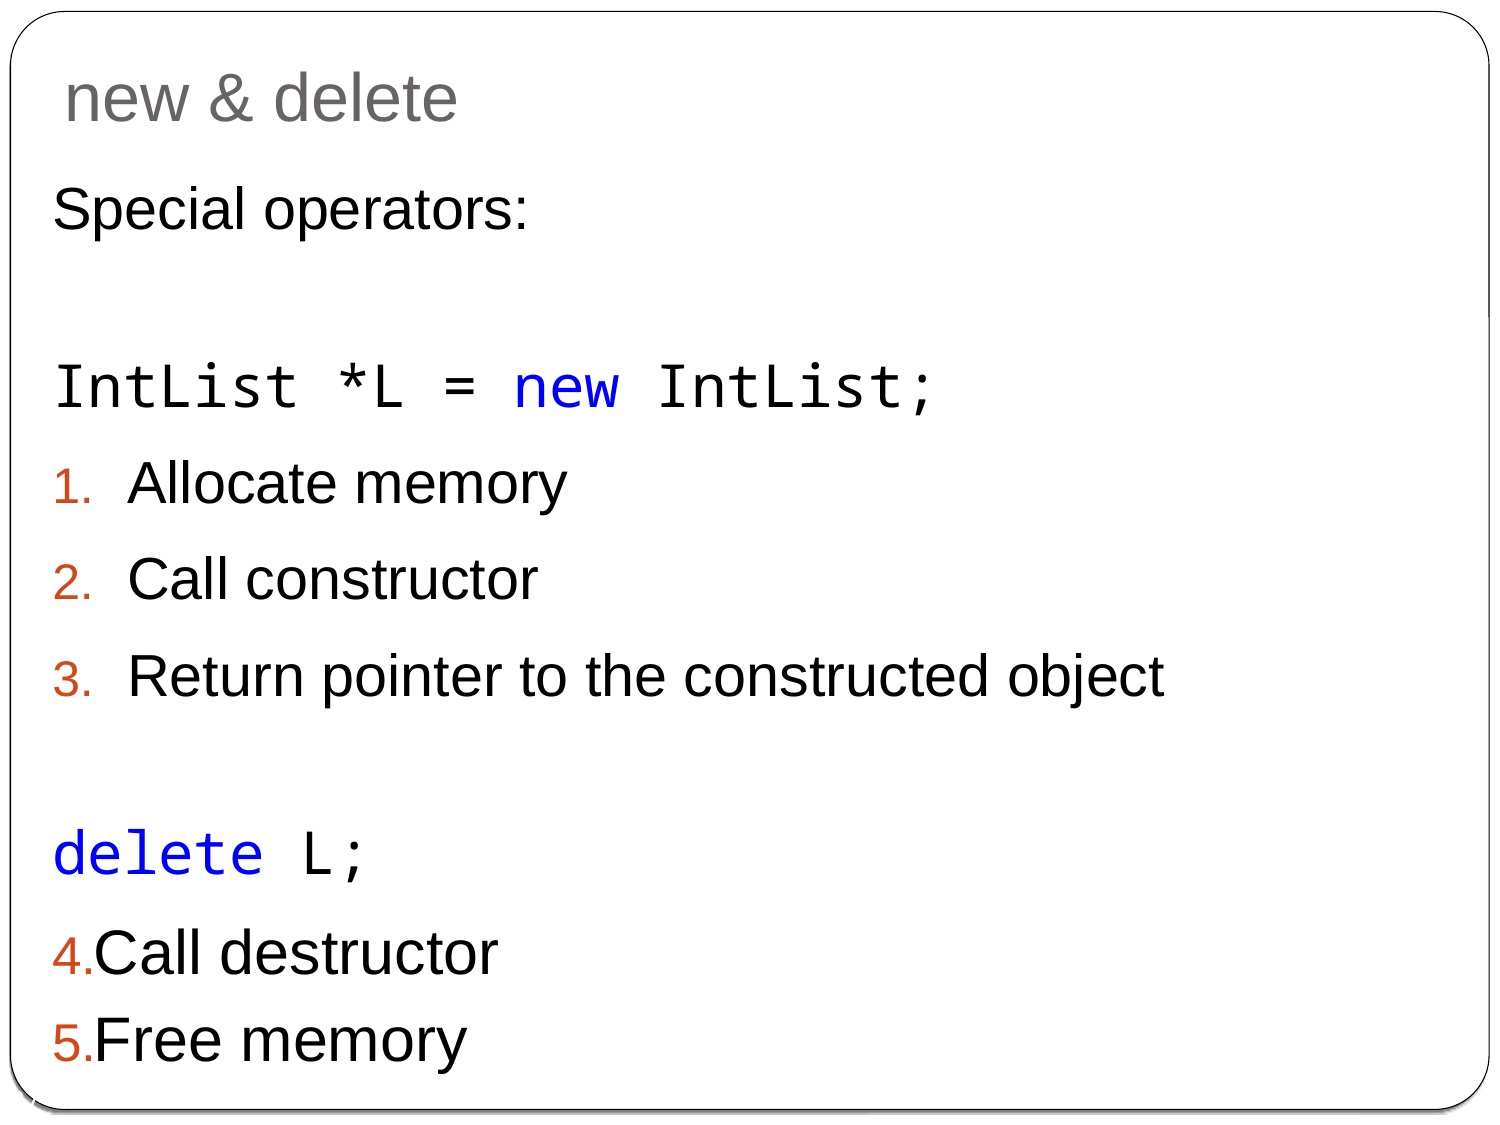

# new & delete
Special operators:
IntList *L = new IntList;
Allocate memory
Call constructor
Return pointer to the constructed object
delete L;
Call destructor
Free memory